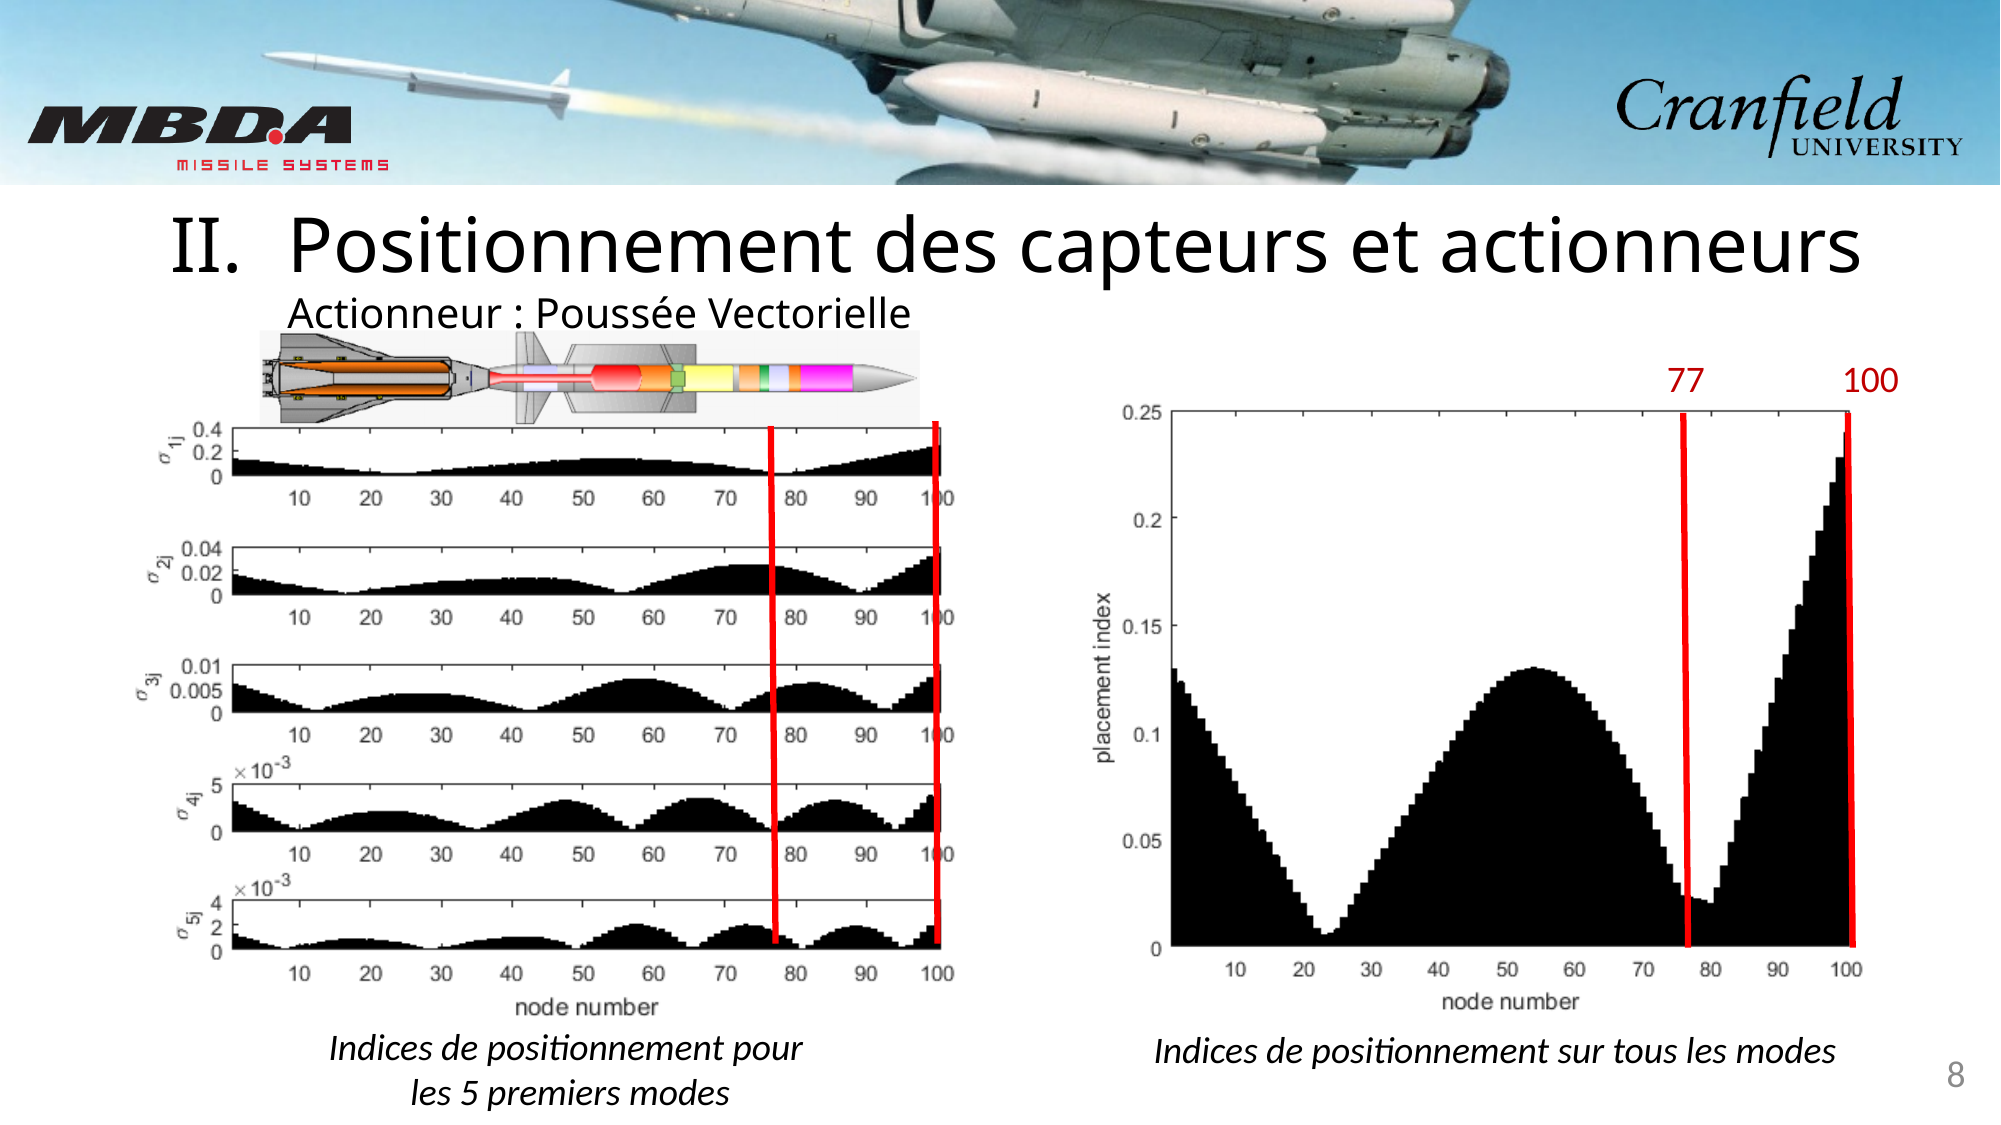

# Positionnement des capteurs et actionneurs Actionneur : Poussée Vectorielle
77
100
Indices de positionnement pour
les 5 premiers modes
Indices de positionnement sur tous les modes